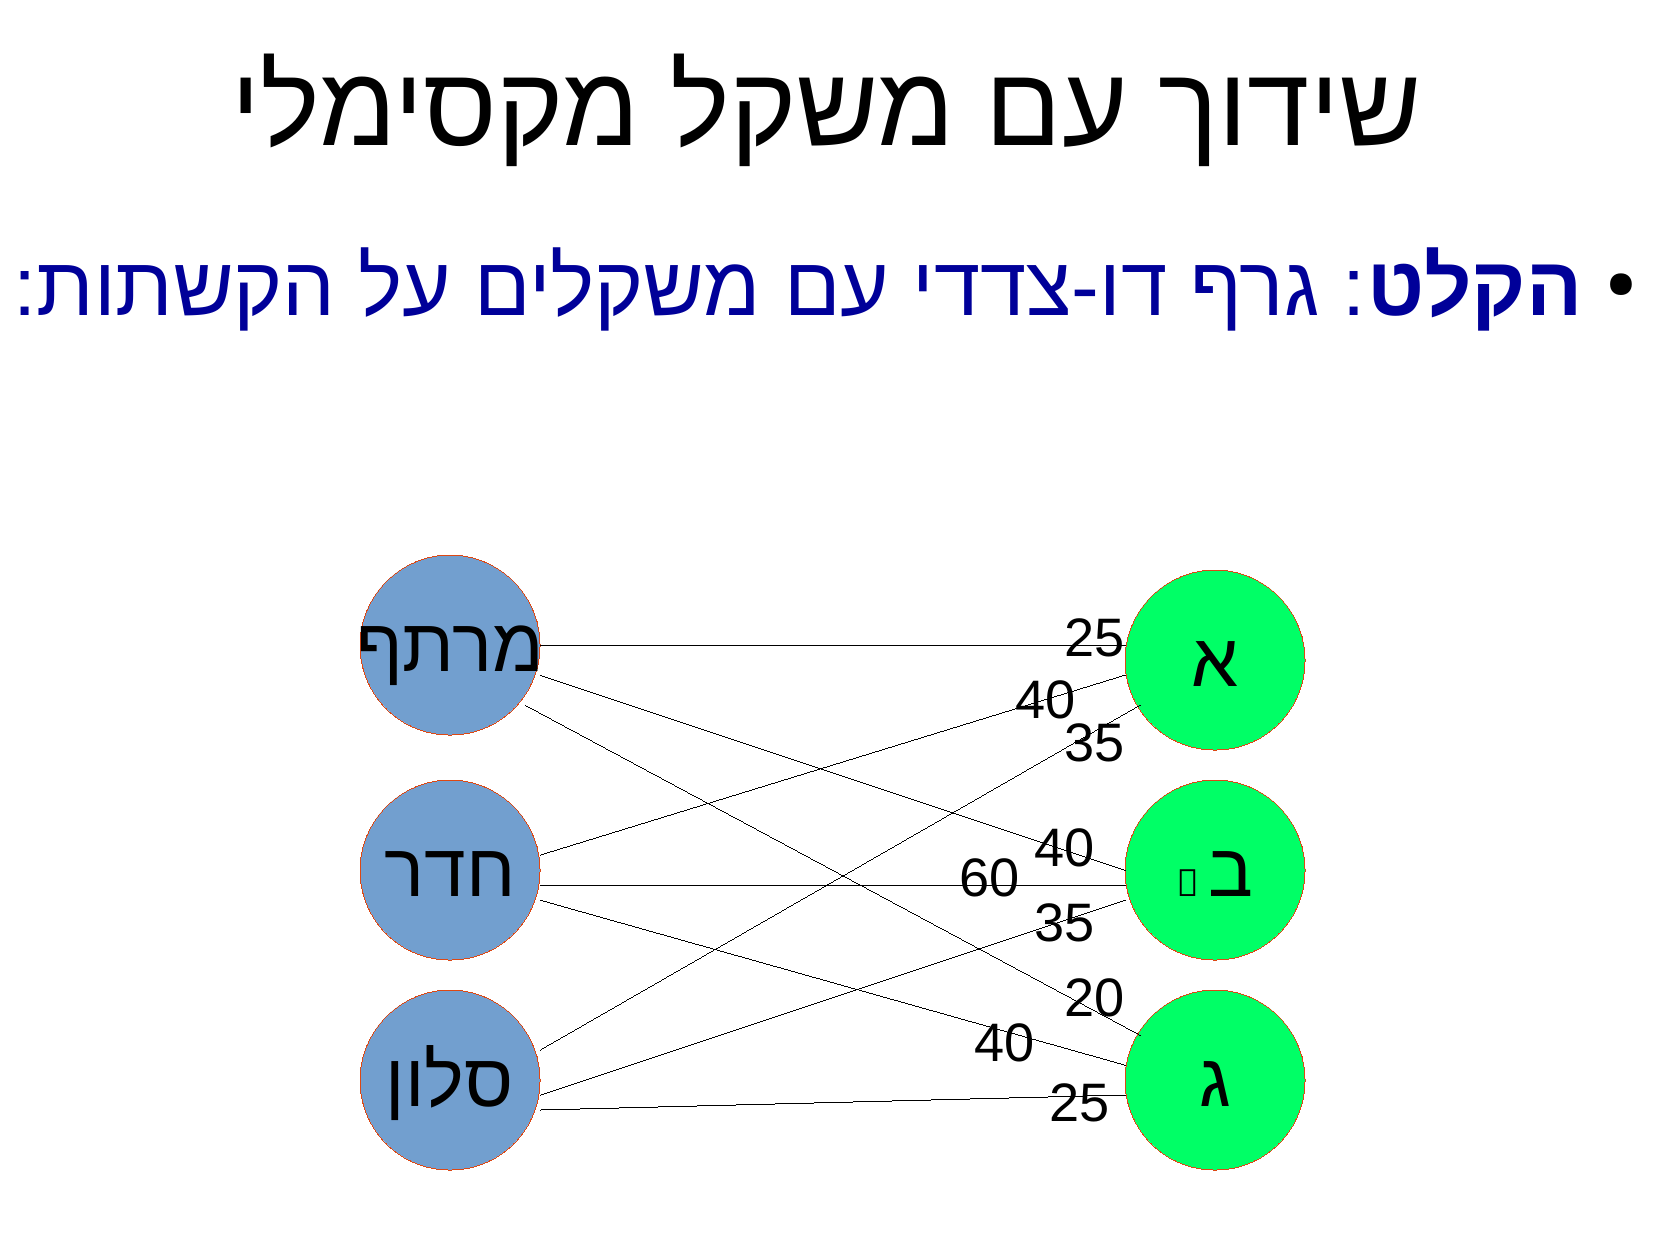

# שידוך עם משקל מקסימלי
הקלט: גרף דו-צדדי עם משקלים על הקשתות:
מרתף
א
25
40
35
חדר
￑ב
40
60
35
20
סלון
ג
40
25